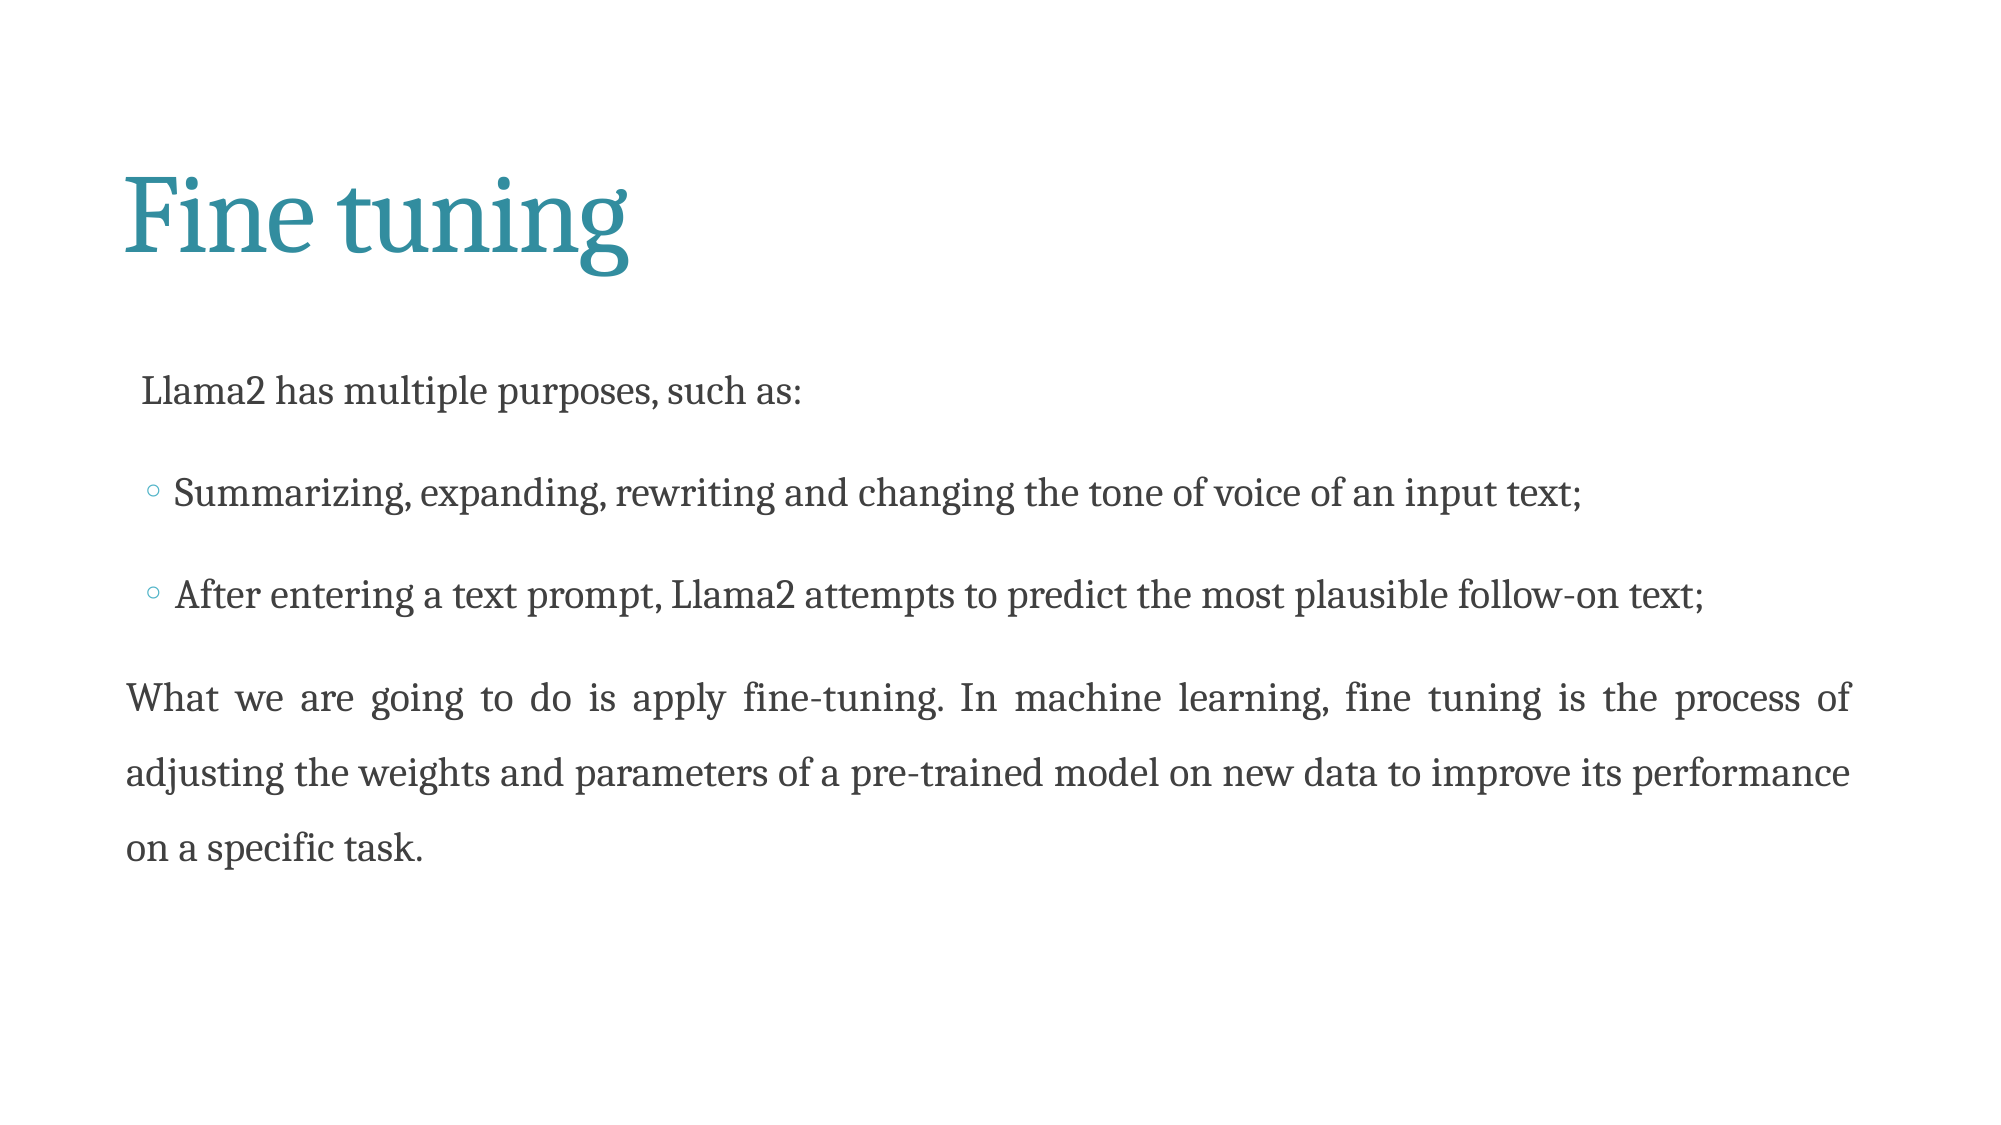

# Fine tuning
Llama2 has multiple purposes, such as:
◦ Summarizing, expanding, rewriting and changing the tone of voice of an input text;
◦ After entering a text prompt, Llama2 attempts to predict the most plausible follow-on text;
What we are going to do is apply fine-tuning. In machine learning, fine tuning is the process of adjusting the weights and parameters of a pre-trained model on new data to improve its performance on a specific task.